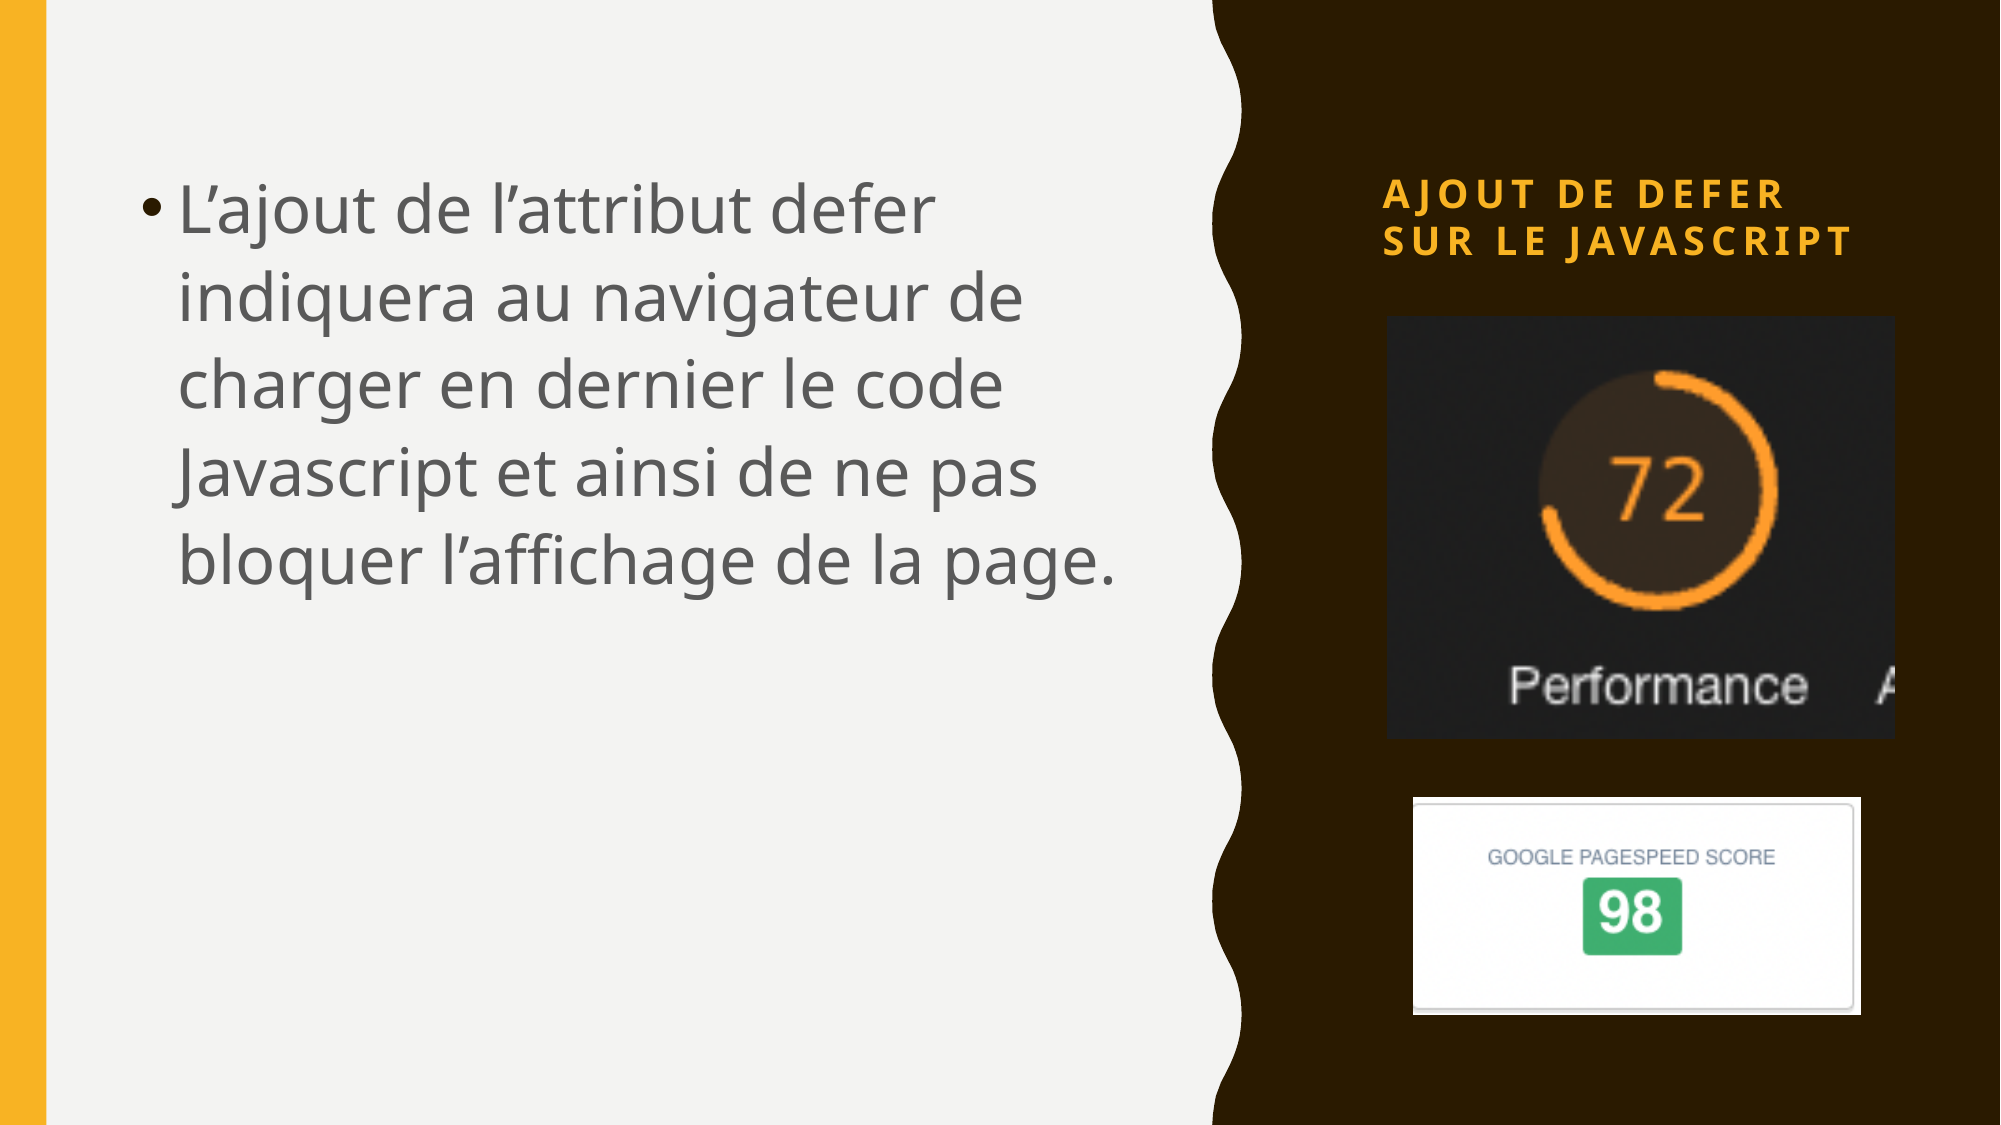

# Ajout de defer sur le javascript
L’ajout de l’attribut defer indiquera au navigateur de charger en dernier le code Javascript et ainsi de ne pas bloquer l’affichage de la page.